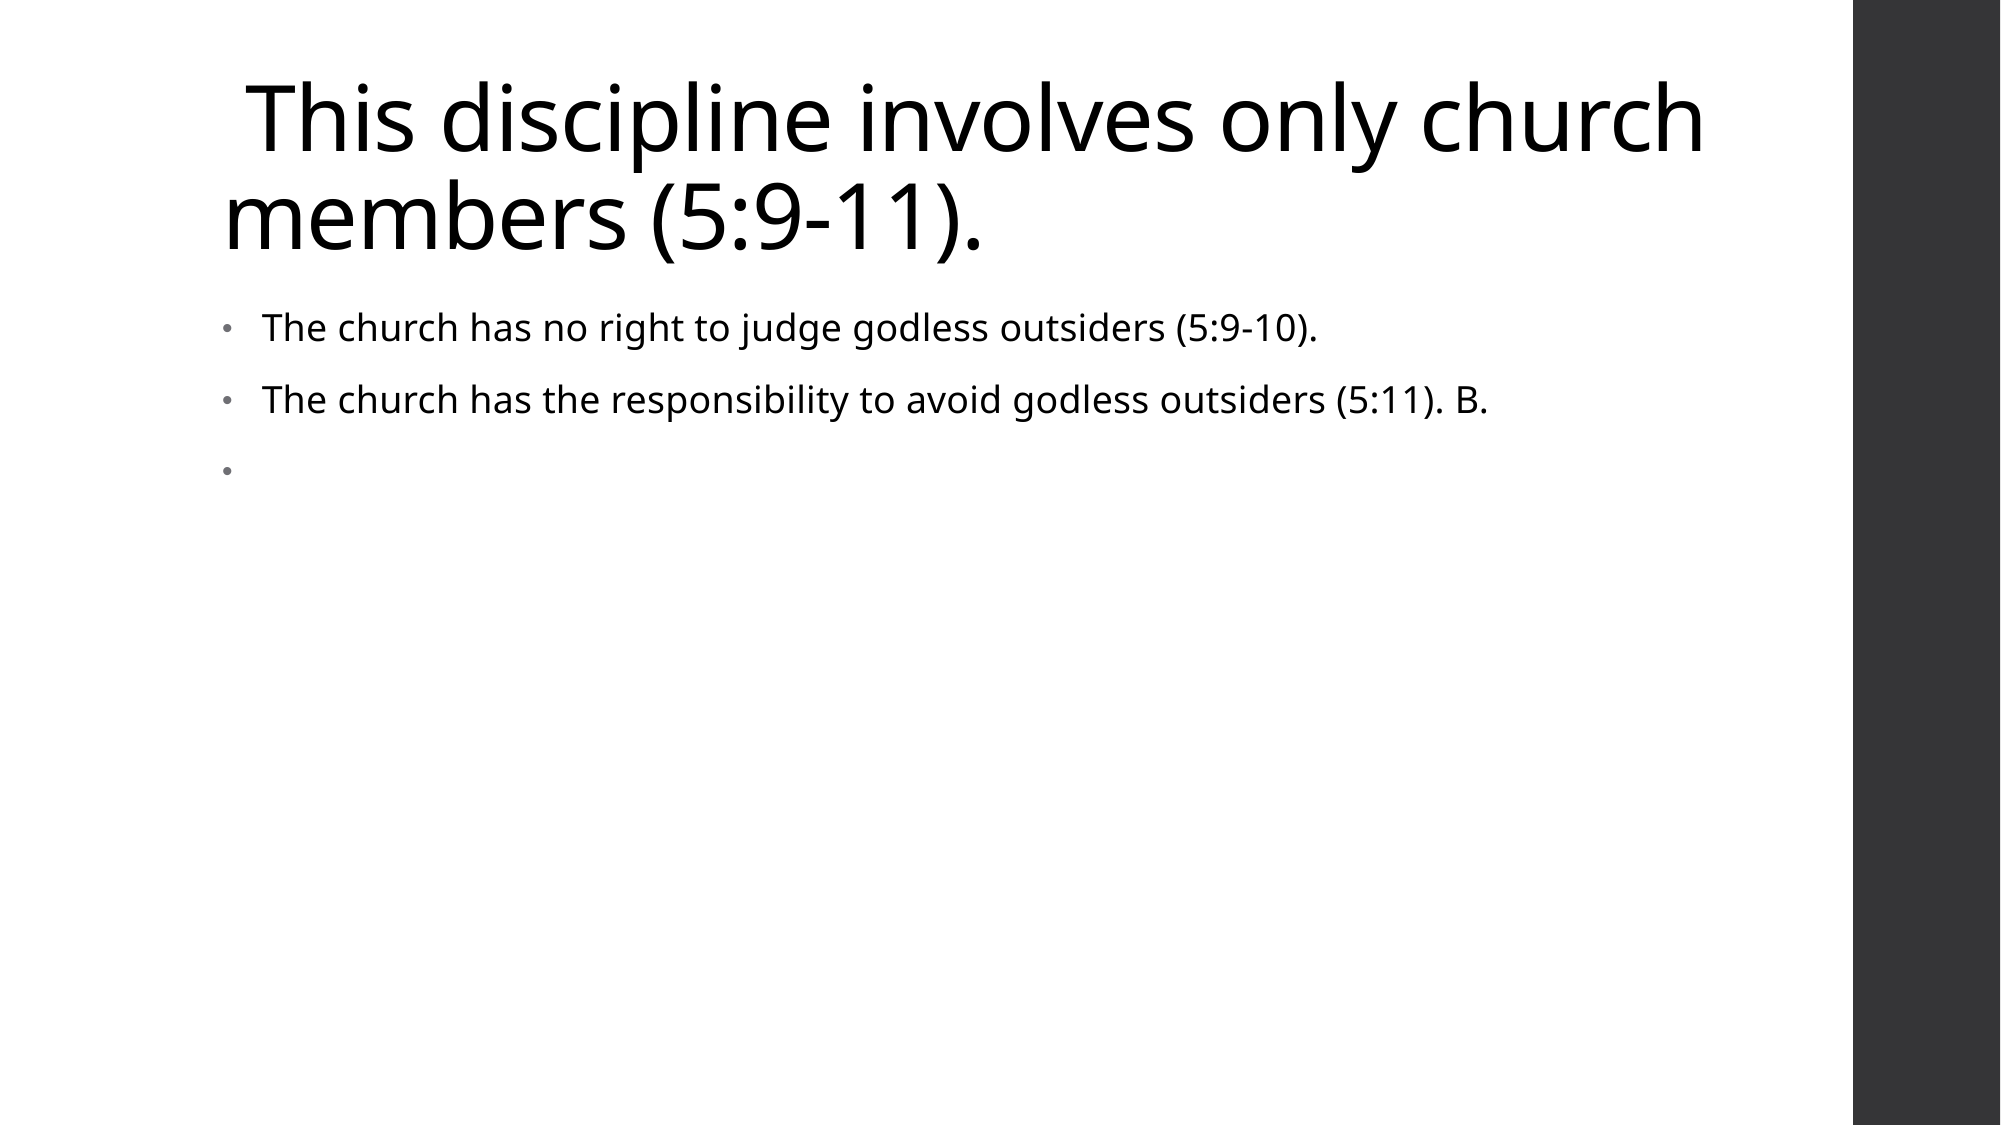

# This discipline involves only church members (5:9-11).
 The church has no right to judge godless outsiders (5:9-10).
 The church has the responsibility to avoid godless outsiders (5:11). B.